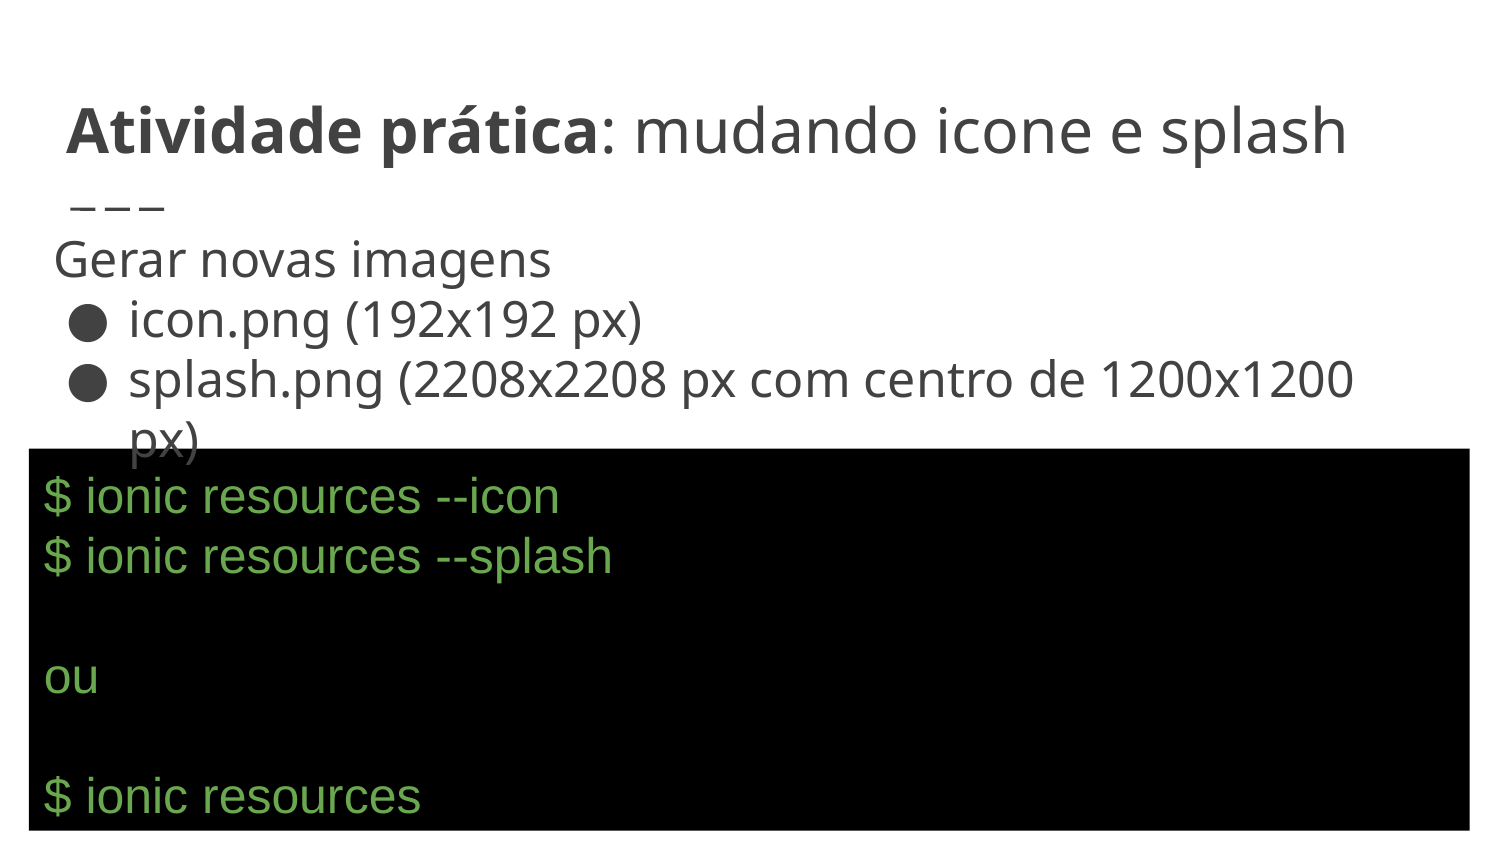

# Atividade prática: mudando icone e splash
Gerar novas imagens
icon.png (192x192 px)
splash.png (2208x2208 px com centro de 1200x1200 px)
$ ionic resources --icon
$ ionic resources --splash
ou
$ ionic resources